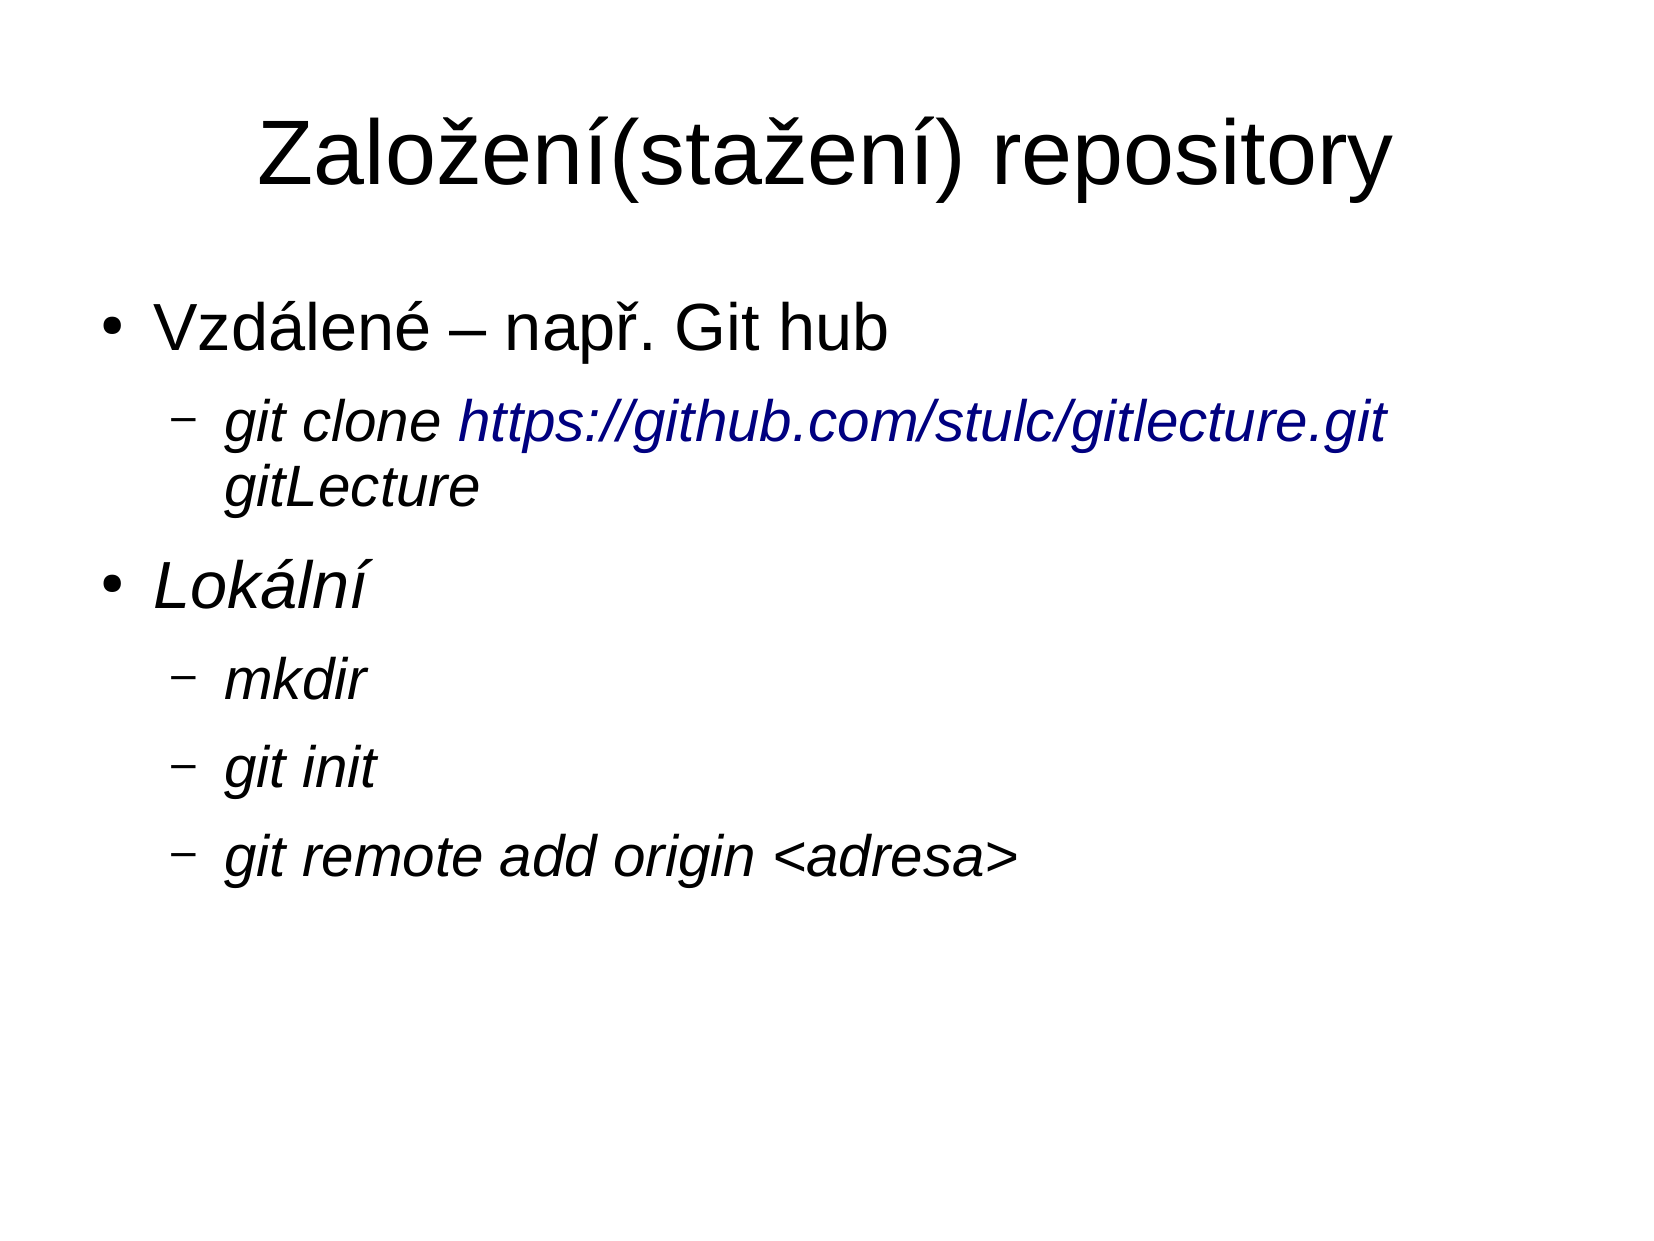

# Založení(stažení) repository
Vzdálené – např. Git hub
git clone https://github.com/stulc/gitlecture.git gitLecture
Lokální
mkdir
git init
git remote add origin <adresa>